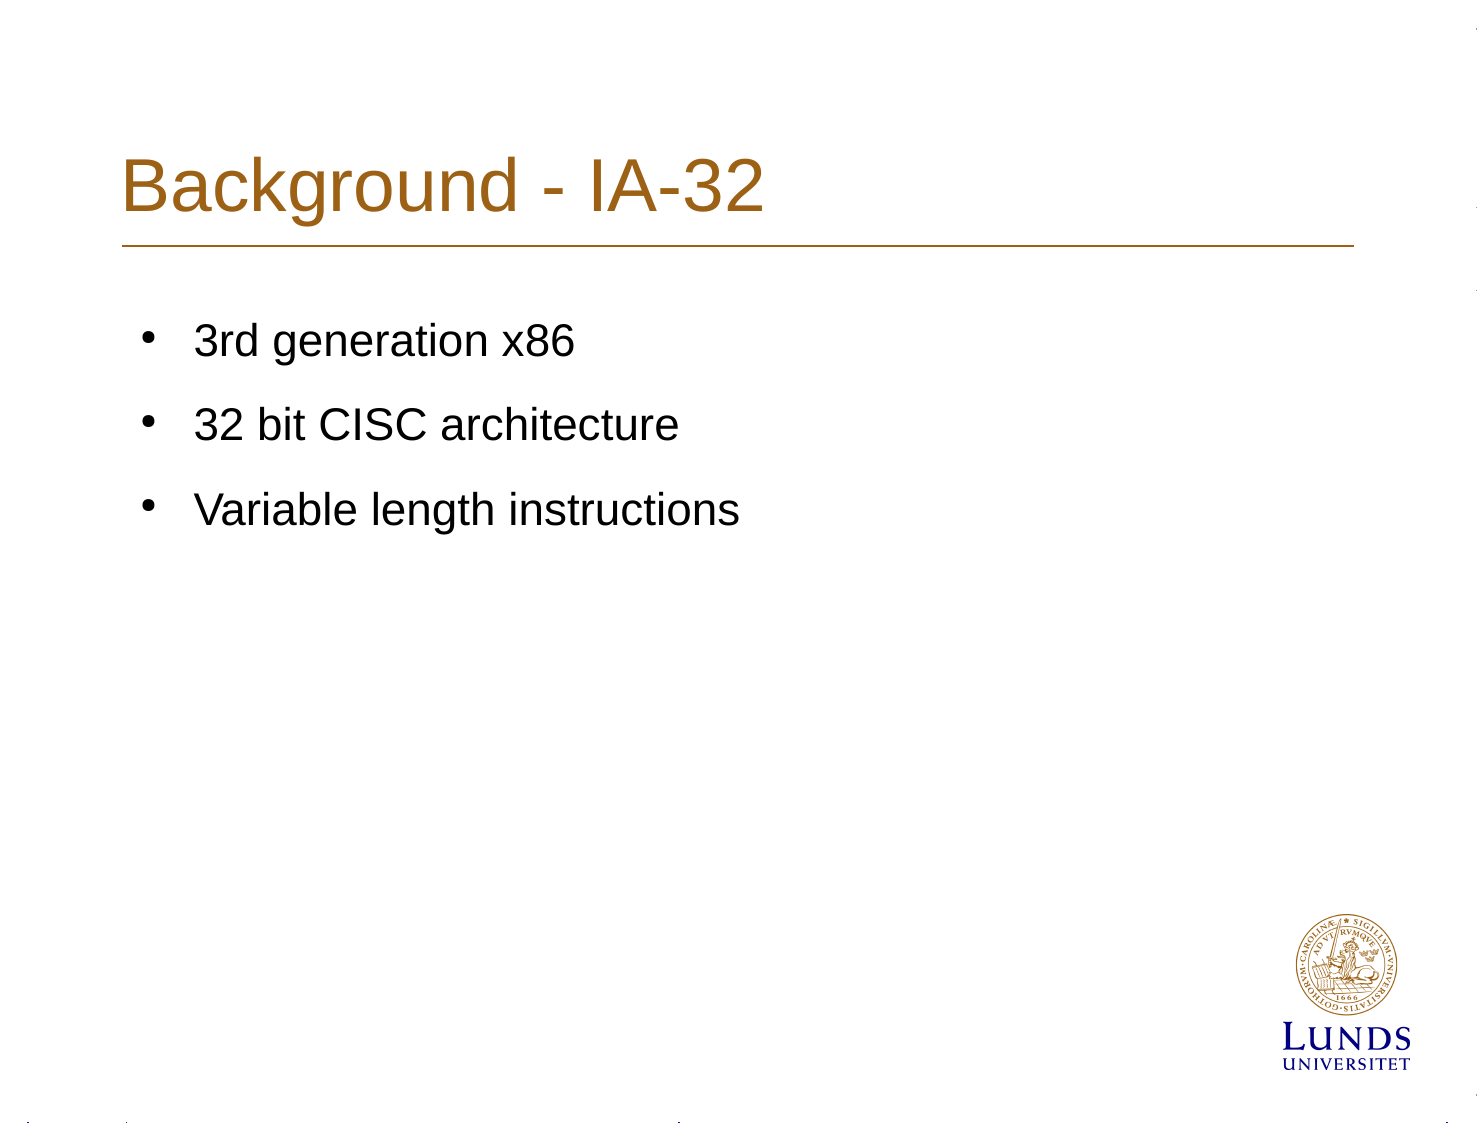

# Background - IA-32
3rd generation x86
32 bit CISC architecture
Variable length instructions